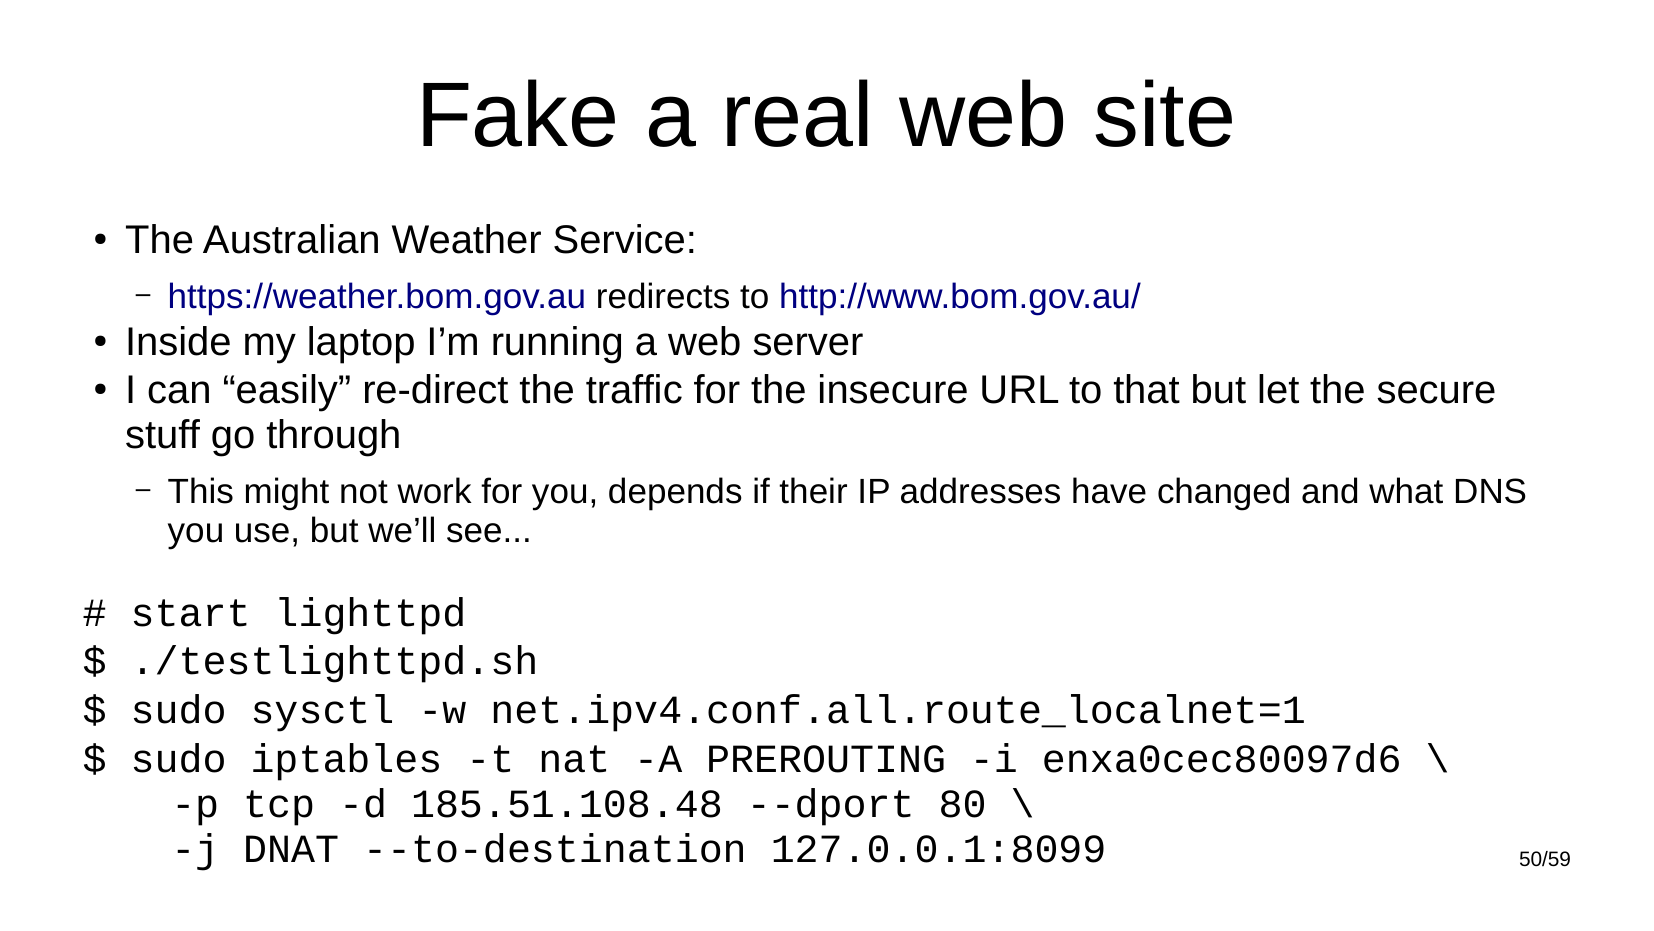

# Fake a real web site
The Australian Weather Service:
https://weather.bom.gov.au redirects to http://www.bom.gov.au/
Inside my laptop I’m running a web server
I can “easily” re-direct the traffic for the insecure URL to that but let the secure stuff go through
This might not work for you, depends if their IP addresses have changed and what DNS you use, but we’ll see...
# start lighttpd
$ ./testlighttpd.sh
$ sudo sysctl -w net.ipv4.conf.all.route_localnet=1
$ sudo iptables -t nat -A PREROUTING -i enxa0cec80097d6 \
		-p tcp -d 185.51.108.48 --dport 80 \
 	-j DNAT --to-destination 127.0.0.1:8099
50